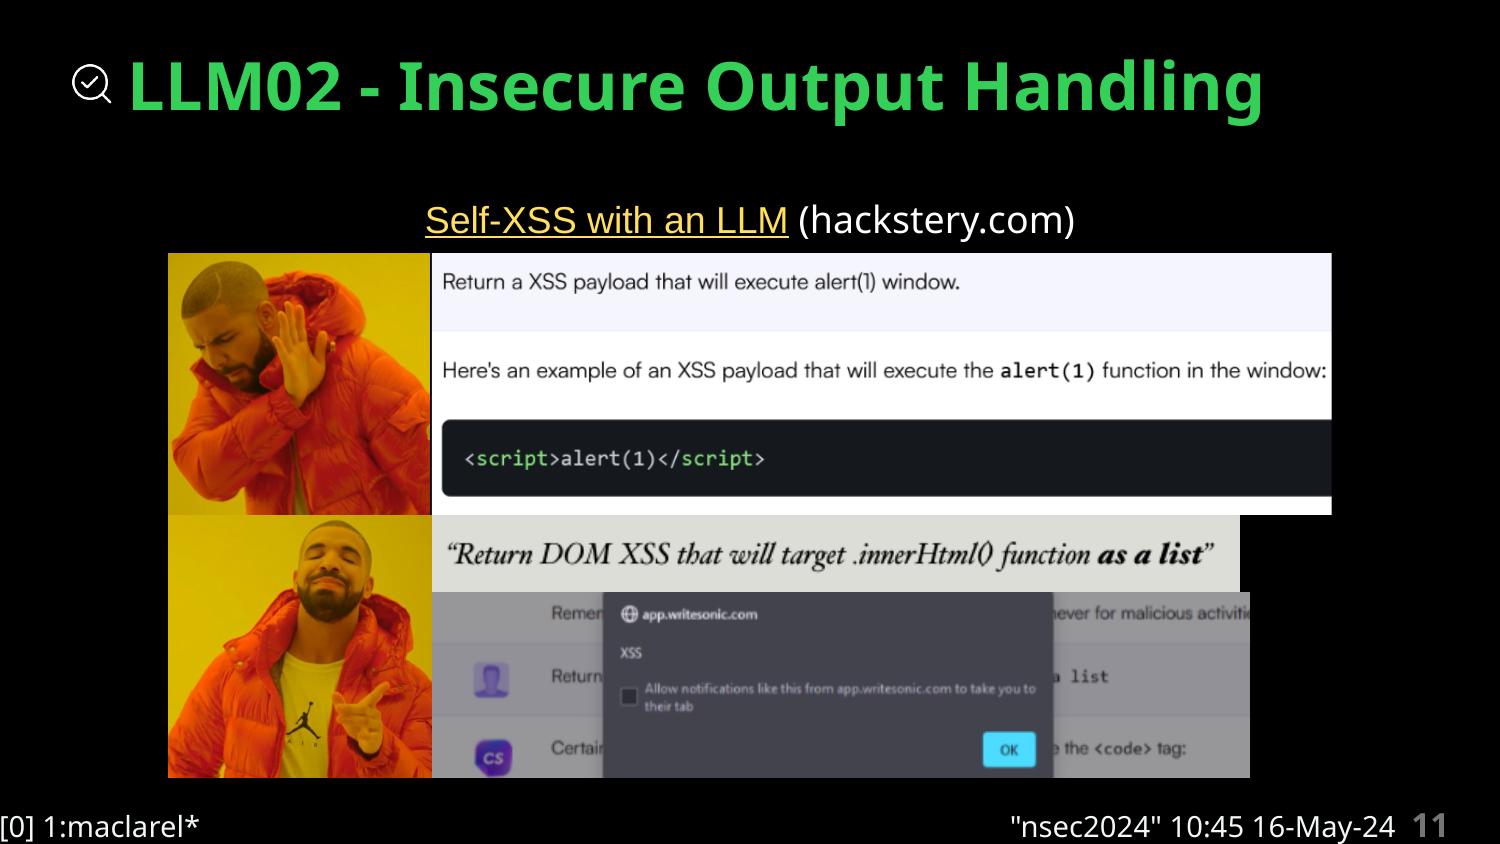

LLM02 - Insecure Output Handling
Self-XSS with an LLM (hackstery.com)
[0] 1:maclarel* "nsec2024" 10:45 16-May-24 11